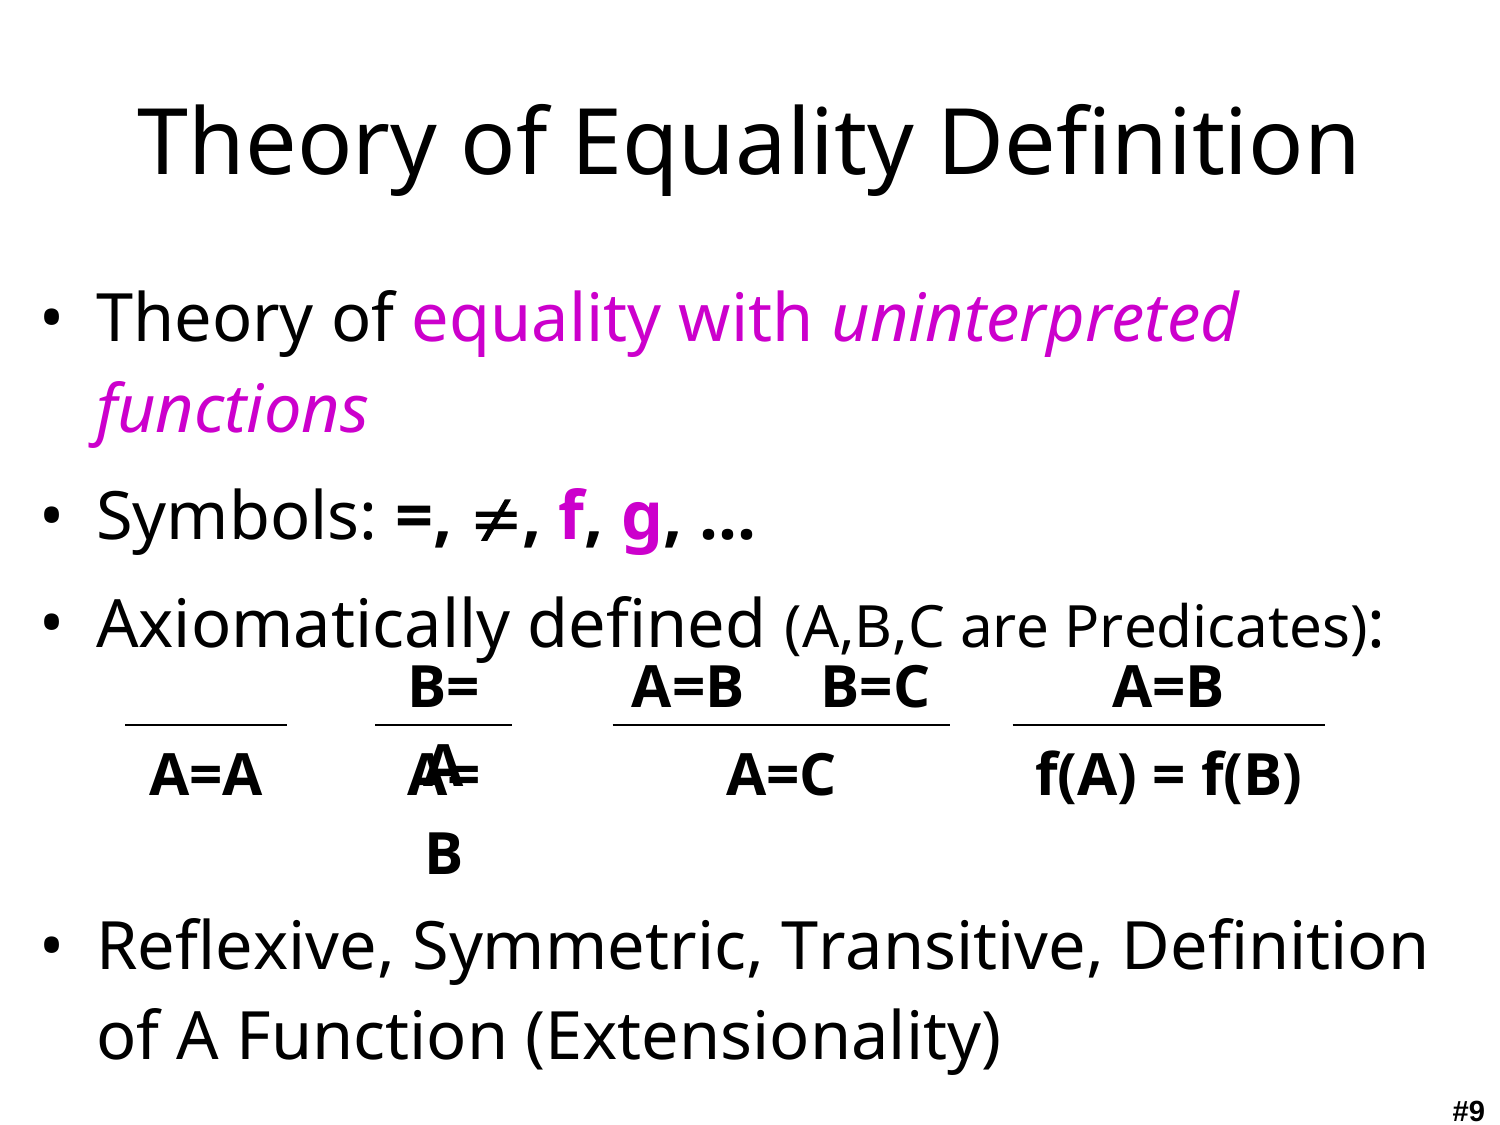

# Theory of Equality Definition
Theory of equality with uninterpreted functions
Symbols: =, , f, g, …
Axiomatically defined (A,B,C are Predicates):
Reflexive, Symmetric, Transitive, Definition of A Function (Extensionality)
A=A
B=A
A=B
A=B B=C
A=C
A=B
f(A) = f(B)
9